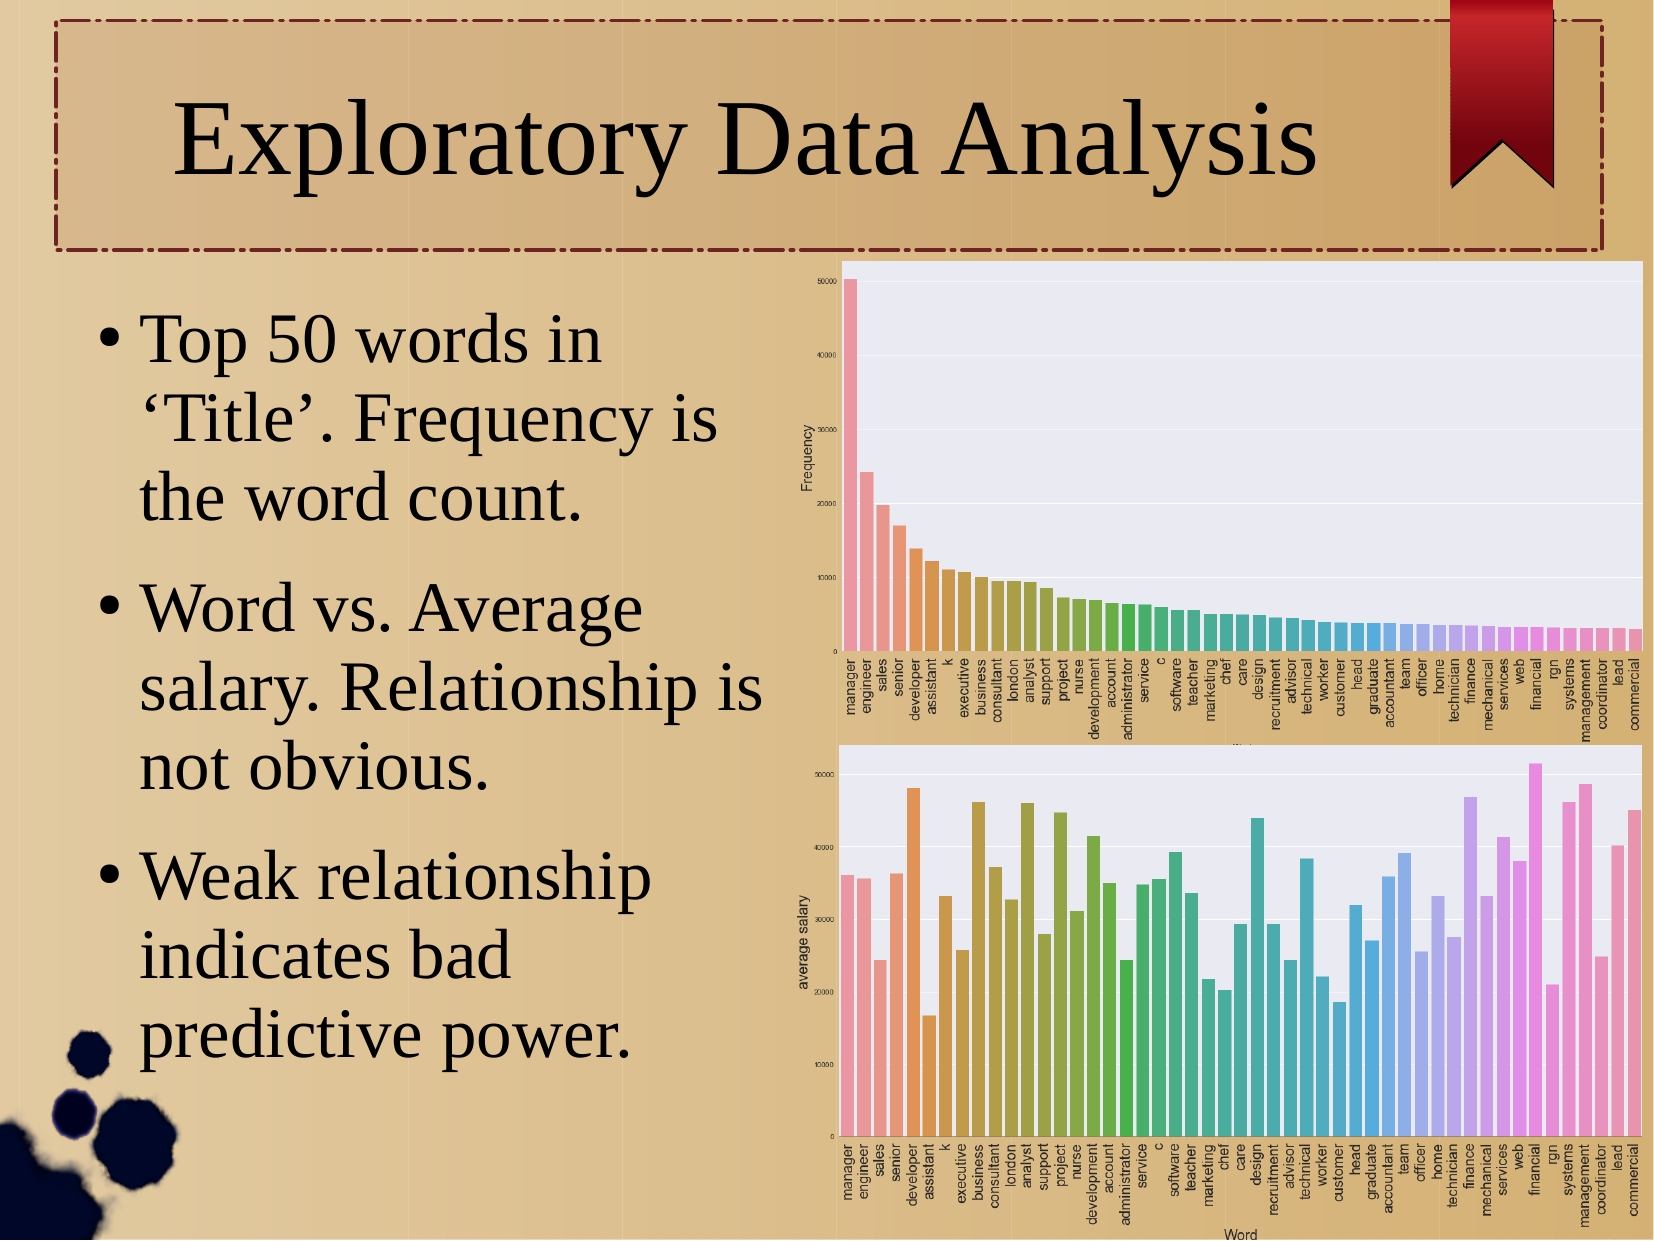

# Exploratory Data Analysis
Top 50 words in ‘Title’. Frequency is the word count.
Word vs. Average salary. Relationship is not obvious.
Weak relationship indicates bad predictive power.